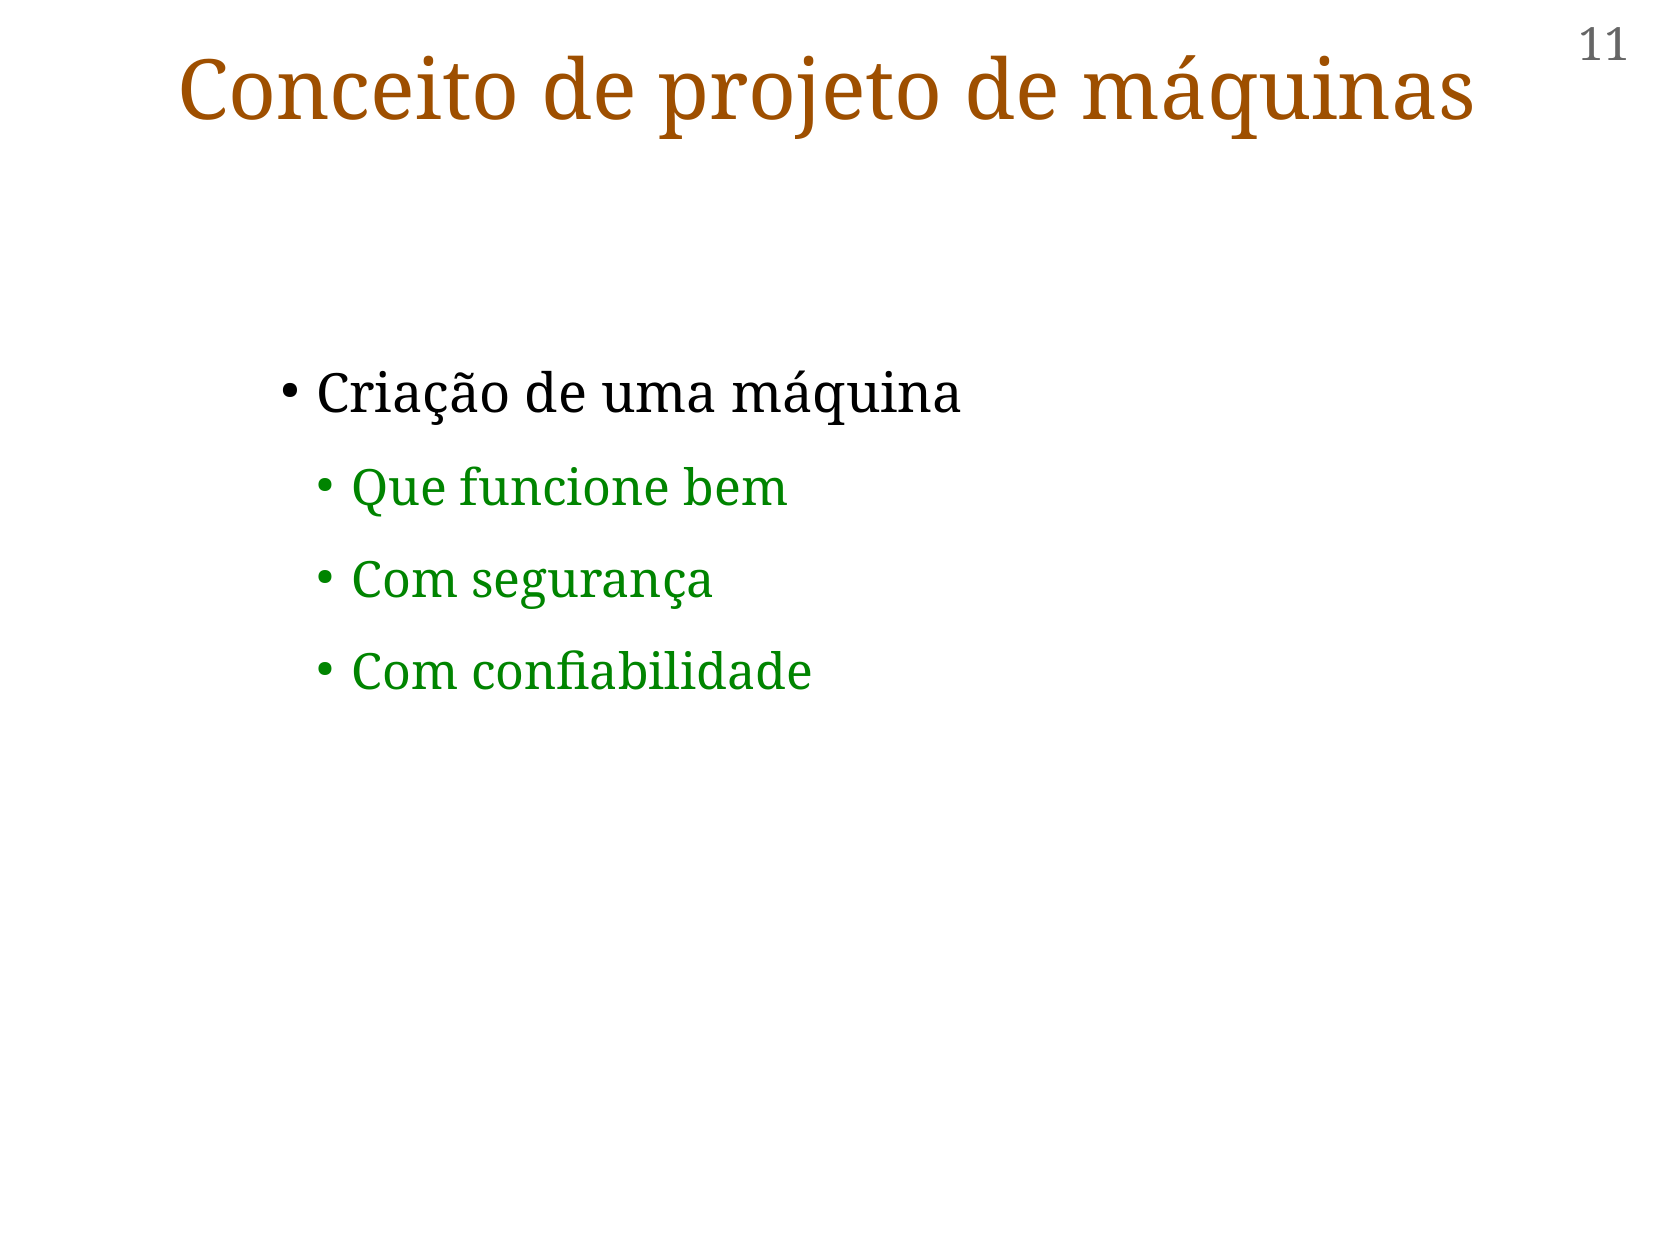

11
# Conceito de projeto de máquinas
Criação de uma máquina
Que funcione bem
Com segurança
Com confiabilidade